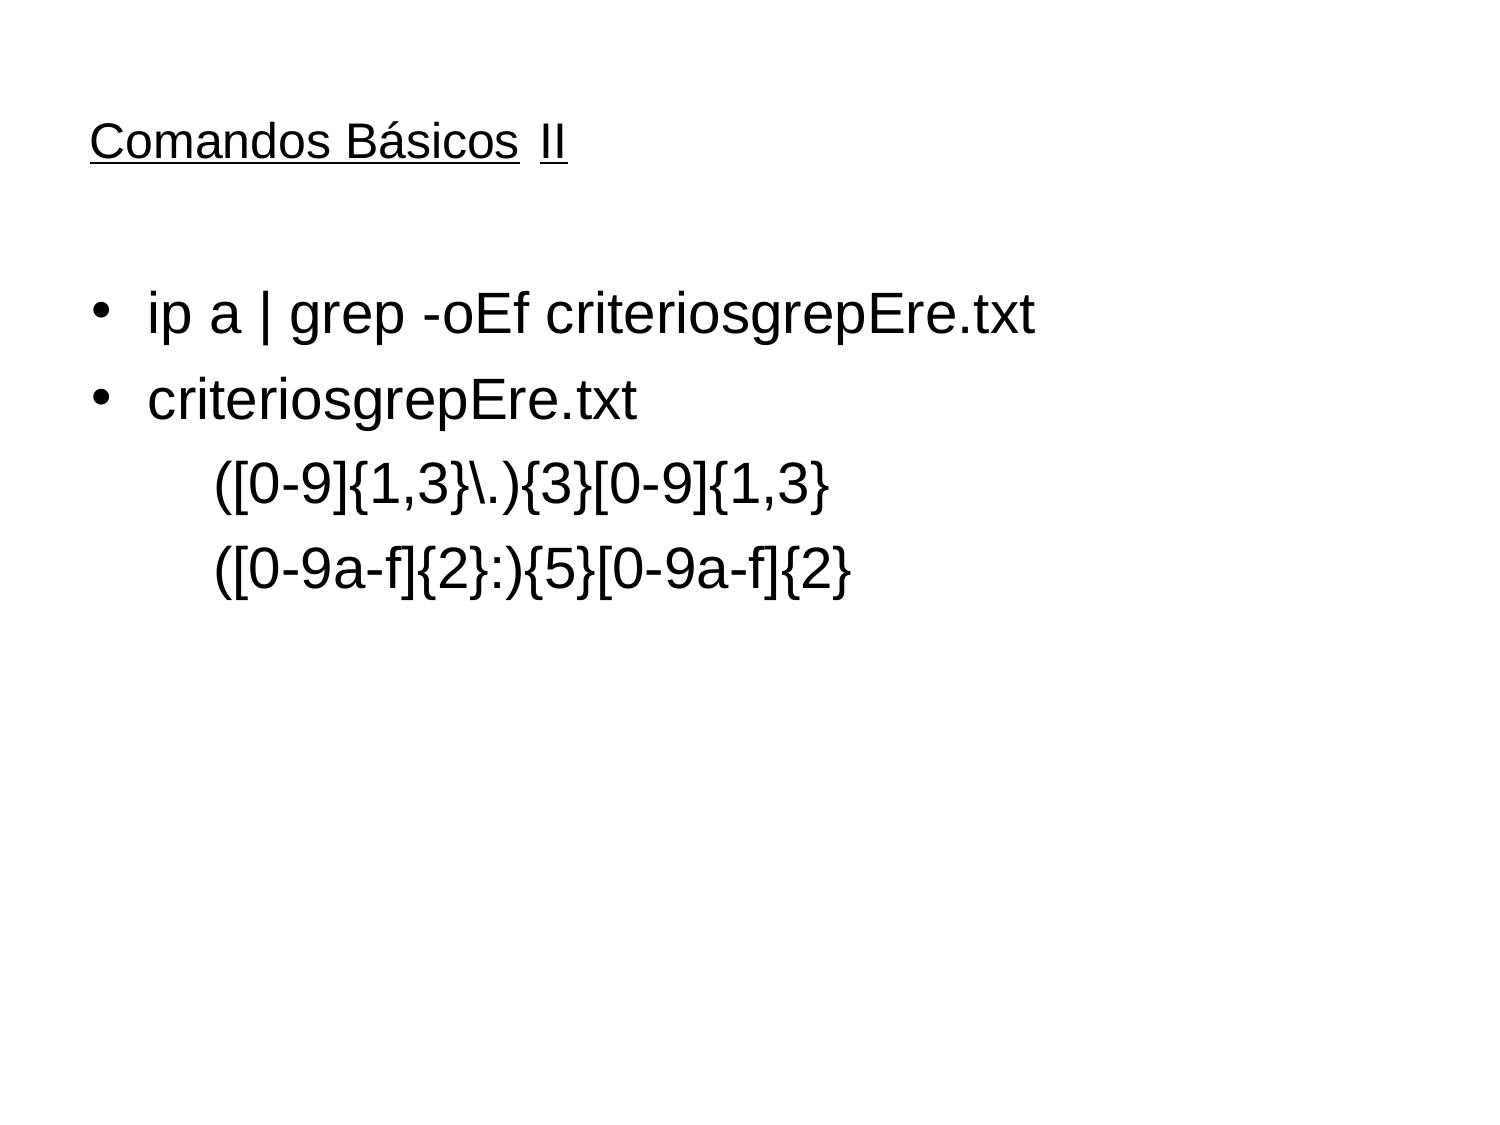

# Comandos Básicos	II
ip a | grep -oEf criteriosgrepEre.txt
criteriosgrepEre.txt
([0-9]{1,3}\.){3}[0-9]{1,3}
([0-9a-f]{2}:){5}[0-9a-f]{2}